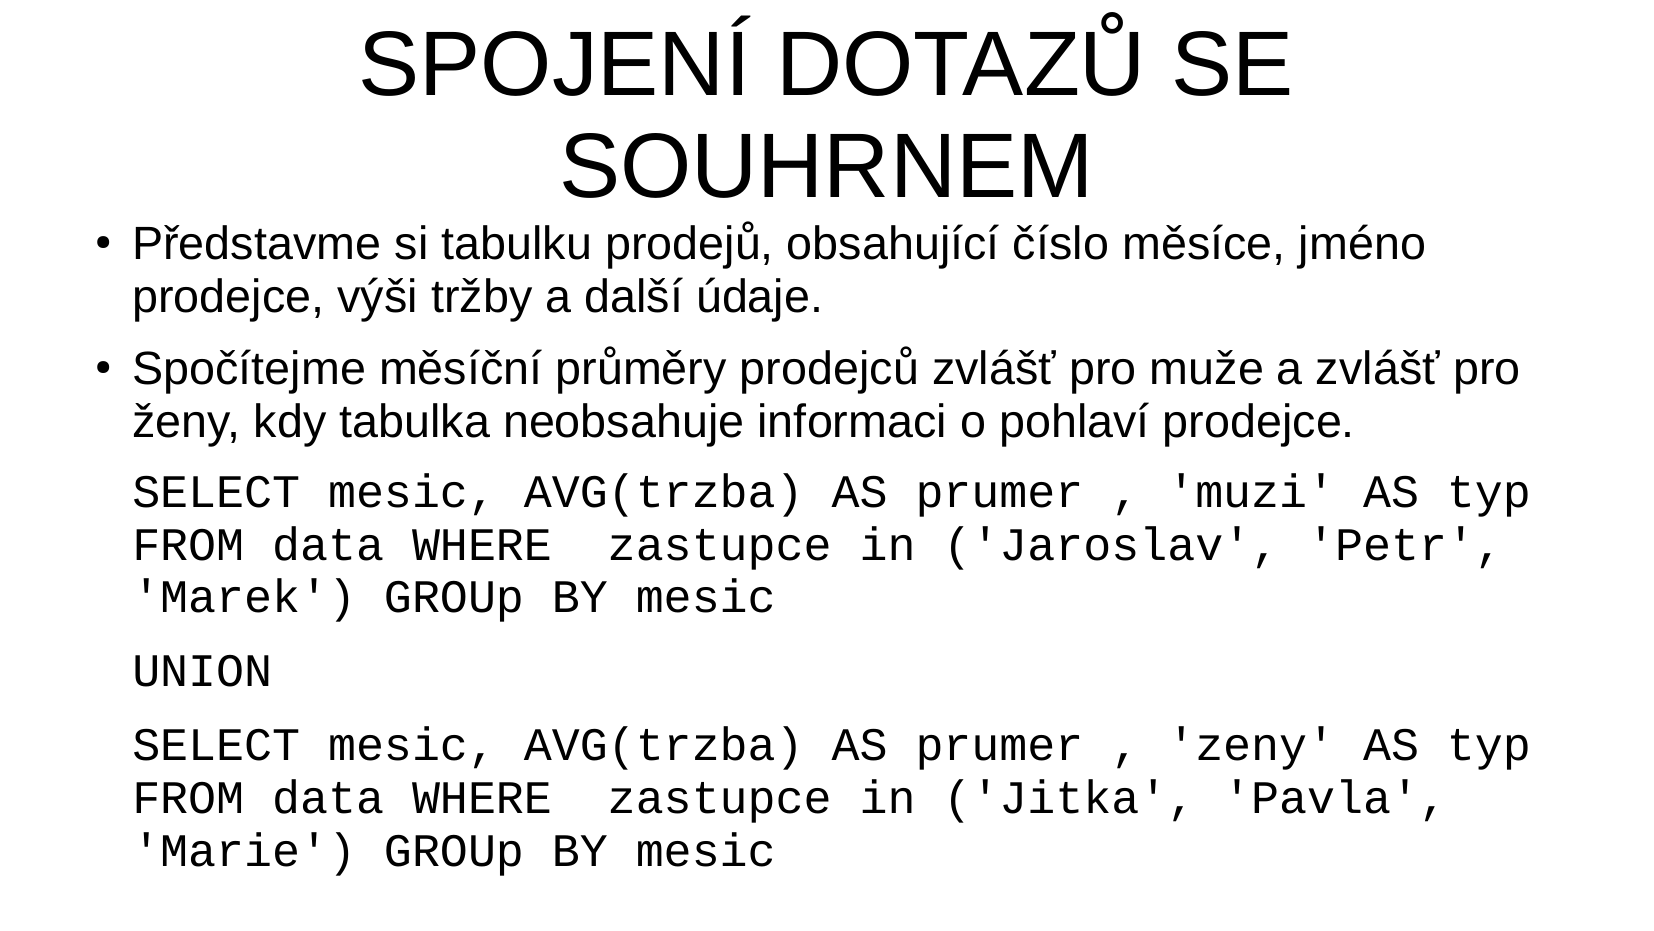

# SPOJENÍ DOTAZŮ SE SOUHRNEM
Představme si tabulku prodejů, obsahující číslo měsíce, jméno prodejce, výši tržby a další údaje.
Spočítejme měsíční průměry prodejců zvlášť pro muže a zvlášť pro ženy, kdy tabulka neobsahuje informaci o pohlaví prodejce.
SELECT mesic, AVG(trzba) AS prumer , 'muzi' AS typ FROM data WHERE zastupce in ('Jaroslav', 'Petr', 'Marek') GROUp BY mesic
UNION
SELECT mesic, AVG(trzba) AS prumer , 'zeny' AS typ FROM data WHERE zastupce in ('Jitka', 'Pavla', 'Marie') GROUp BY mesic